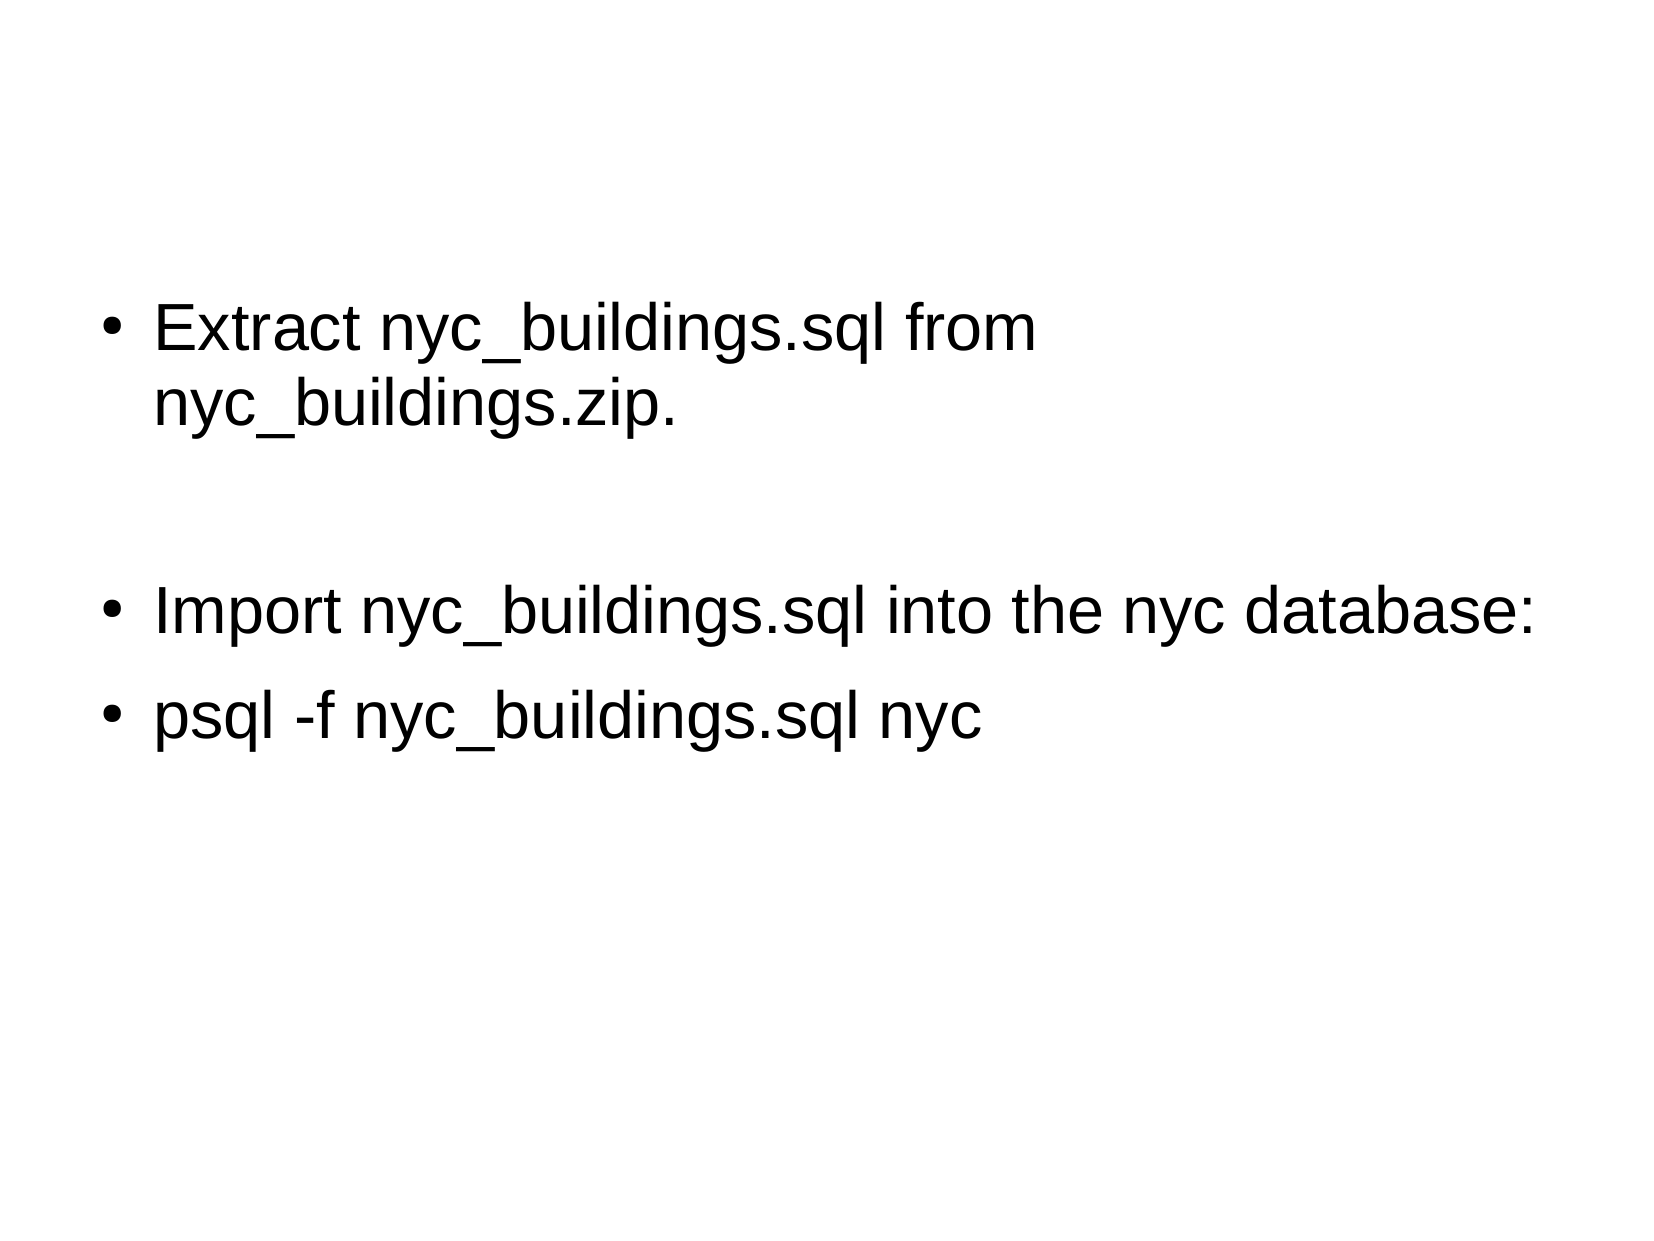

#
Extract nyc_buildings.sql from nyc_buildings.zip.
Import nyc_buildings.sql into the nyc database:
psql -f nyc_buildings.sql nyc